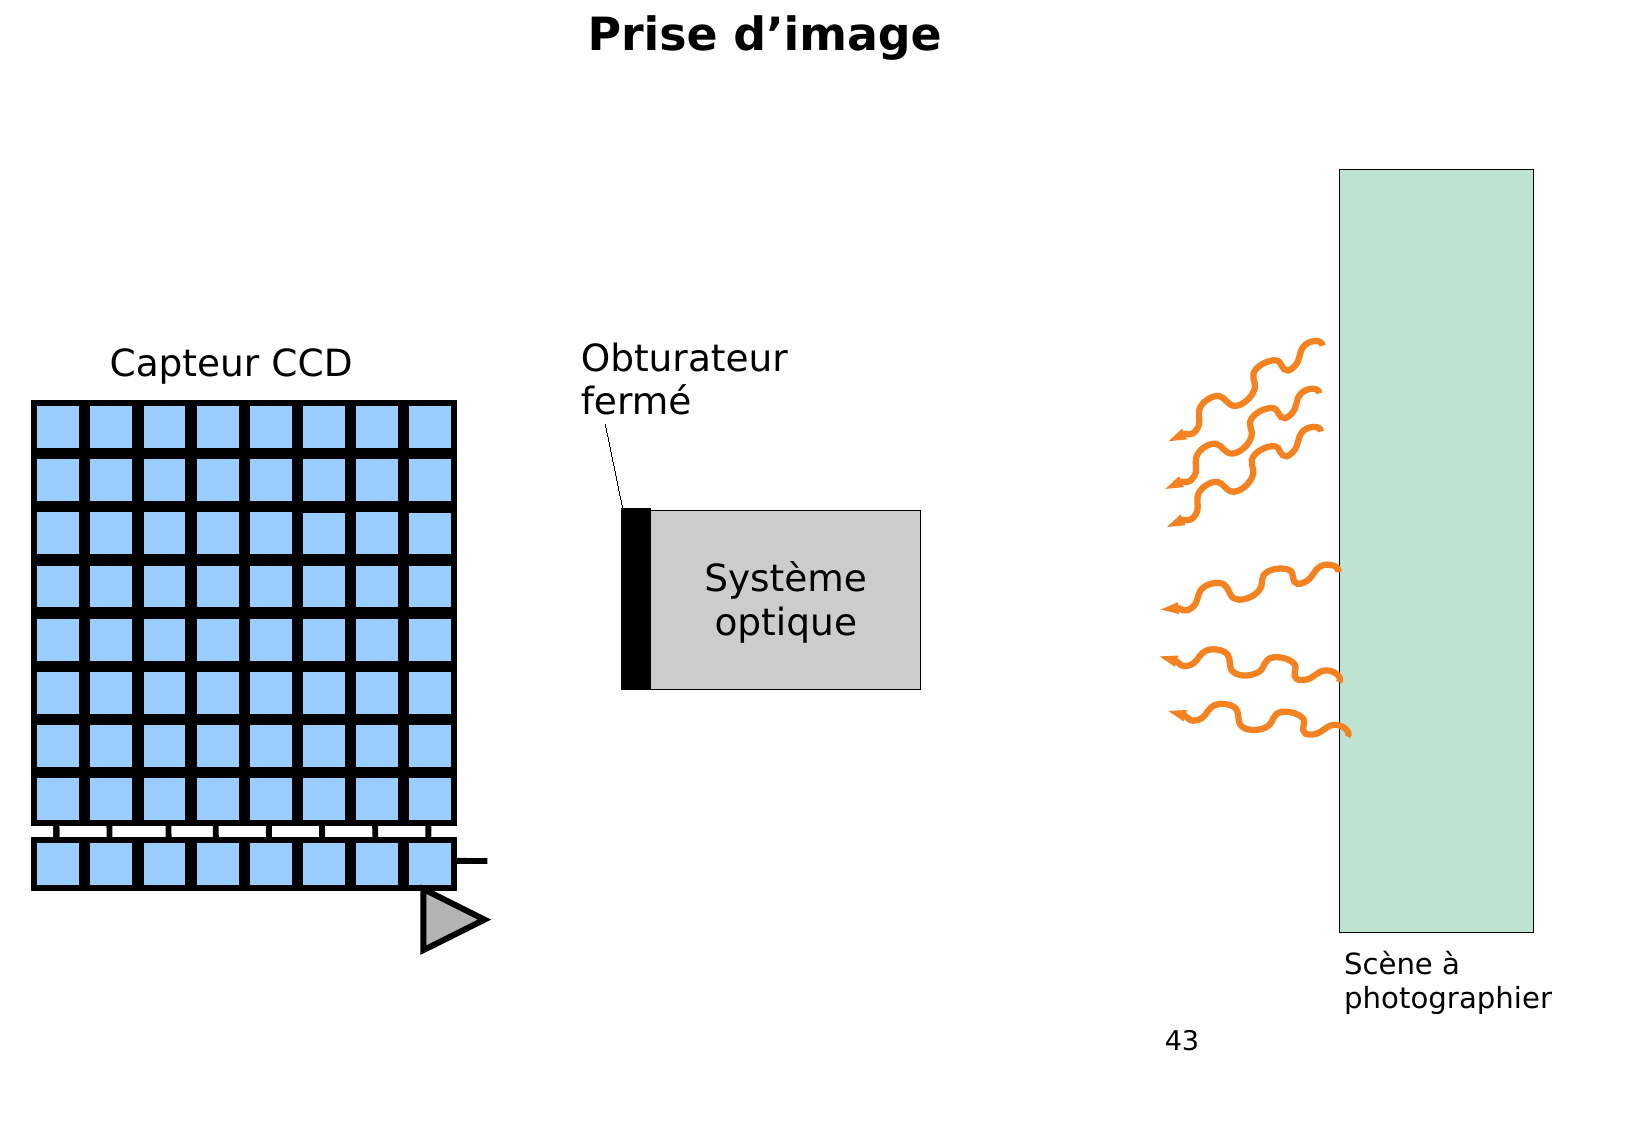

Prise d’image
Obturateur
fermé
Capteur CCD
Système
optique
Scène à
photographier
23